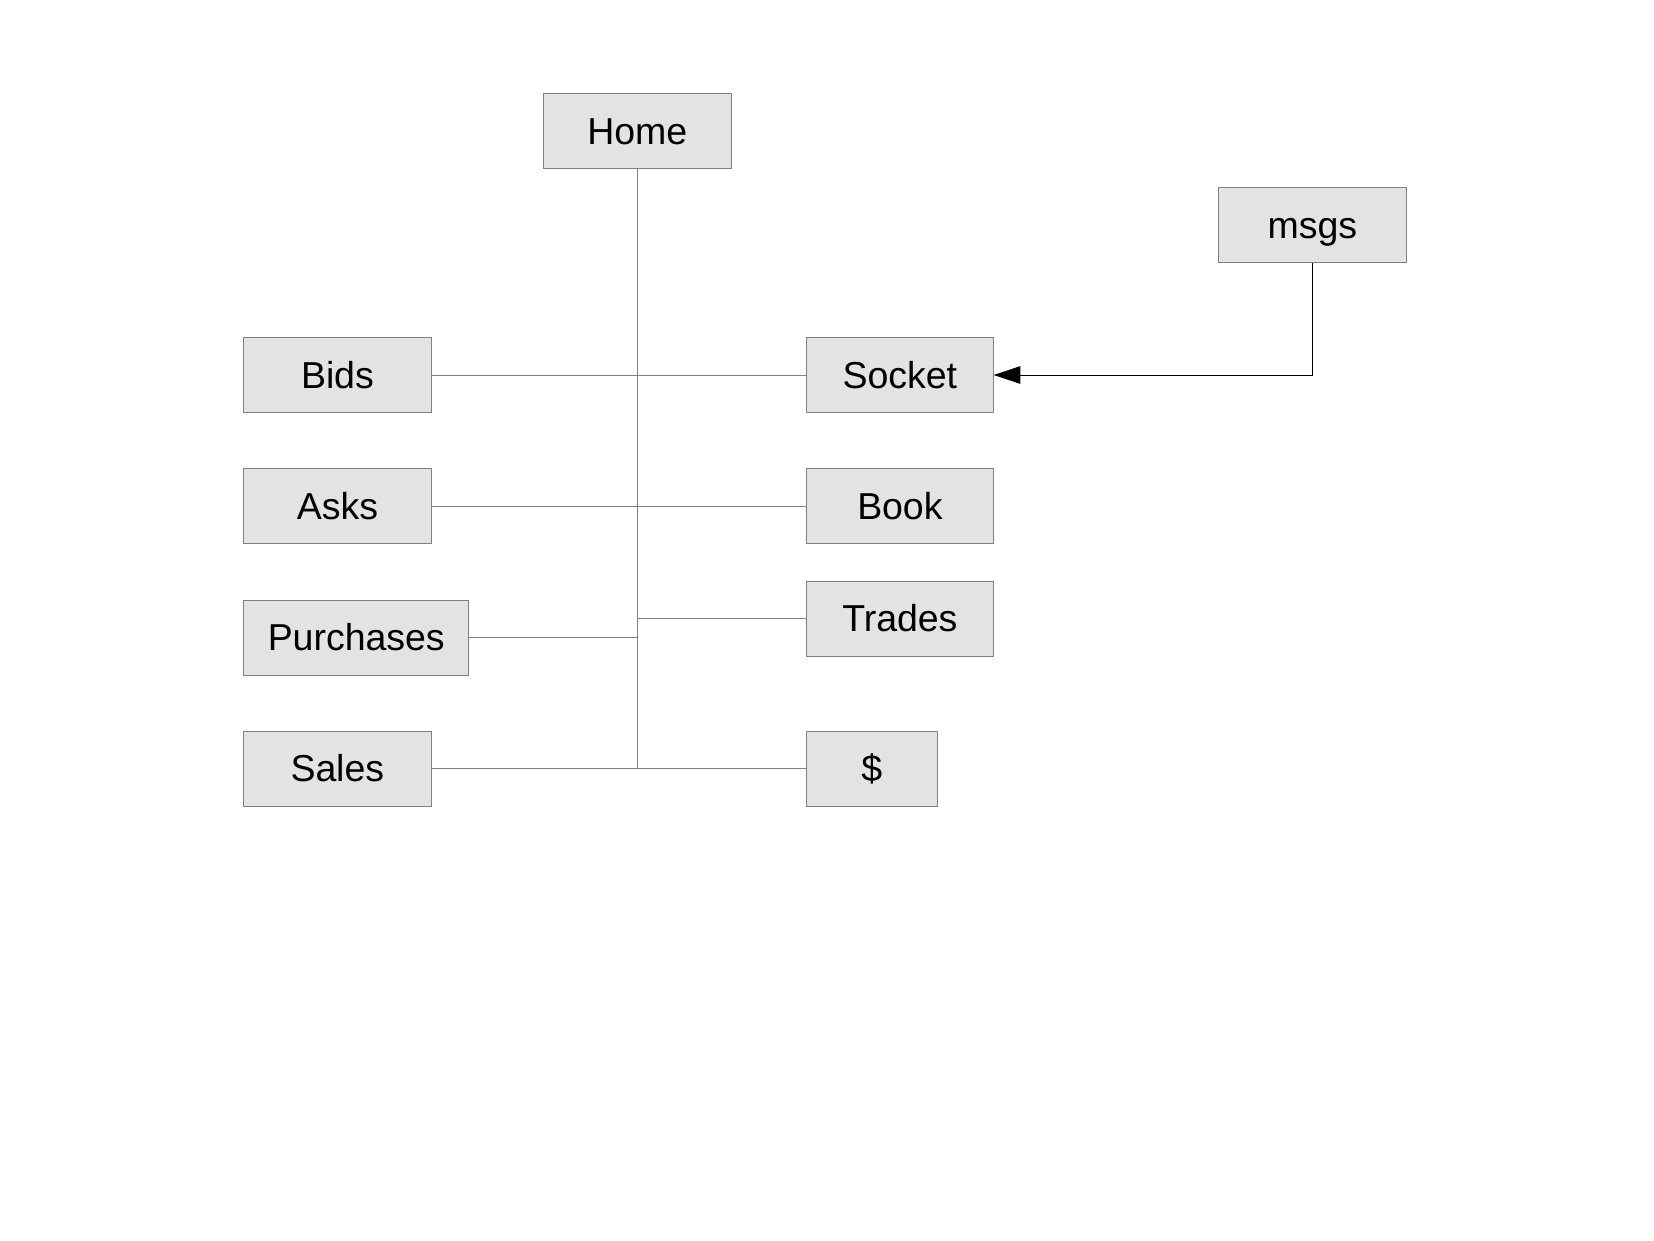

Home
msgs
Bids
Socket
Asks
Book
Trades
Purchases
Sales
$